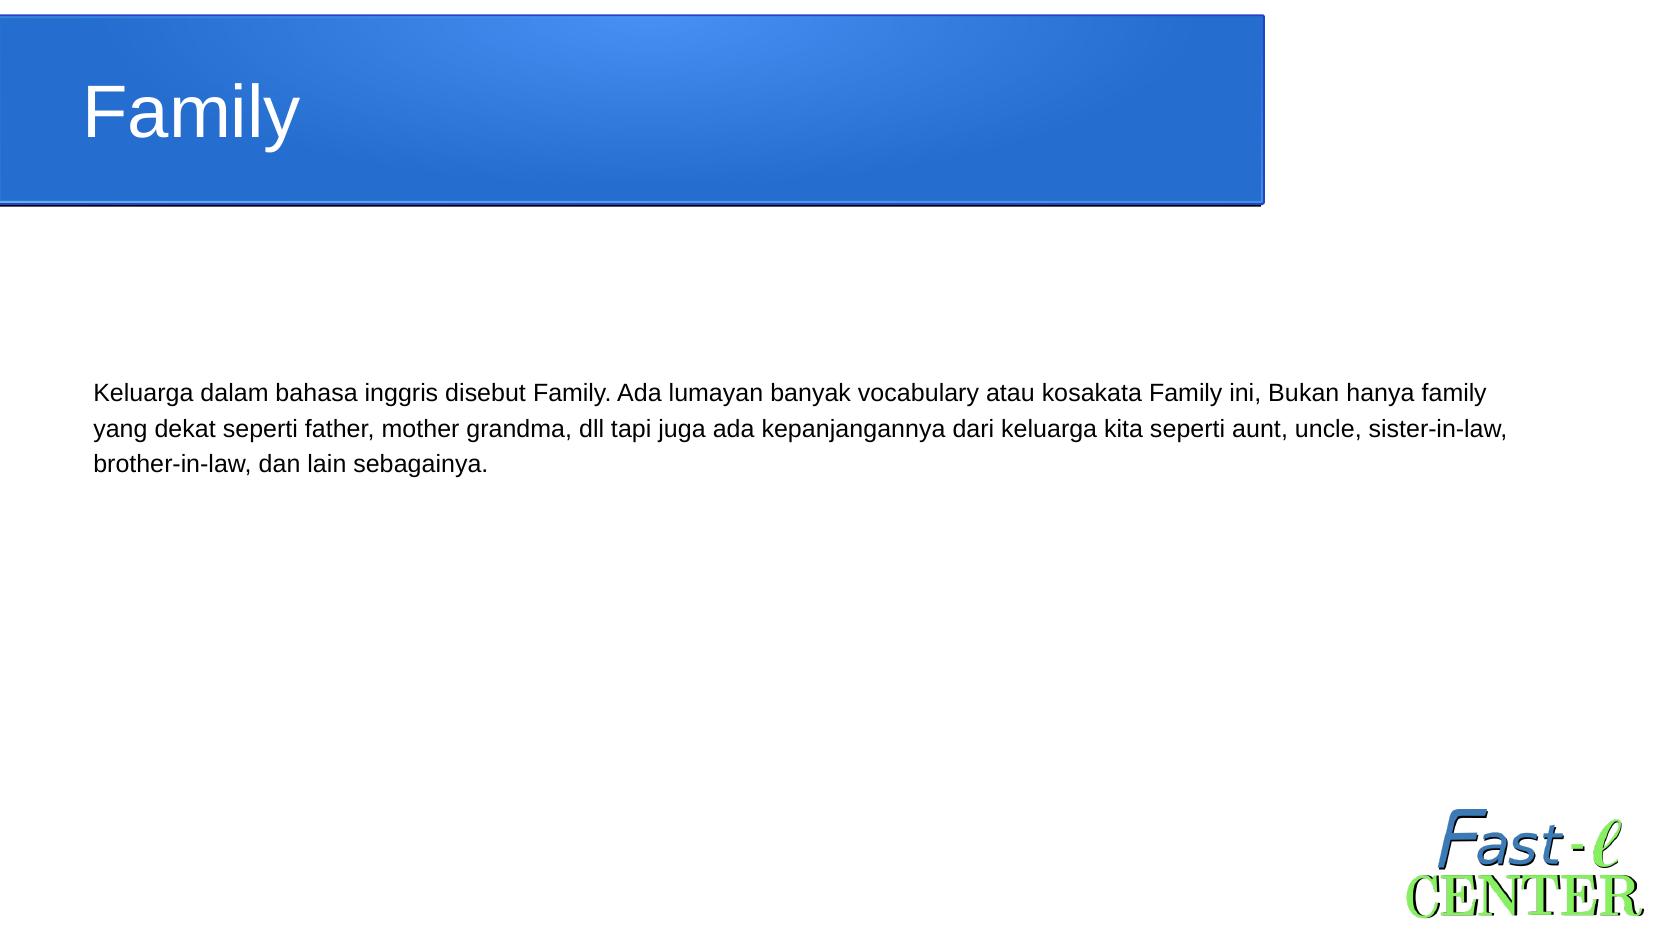

# Family
Keluarga dalam bahasa inggris disebut Family. Ada lumayan banyak vocabulary atau kosakata Family ini, Bukan hanya family
yang dekat seperti father, mother grandma, dll tapi juga ada kepanjangannya dari keluarga kita seperti aunt, uncle, sister-in-law,
brother-in-law, dan lain sebagainya.